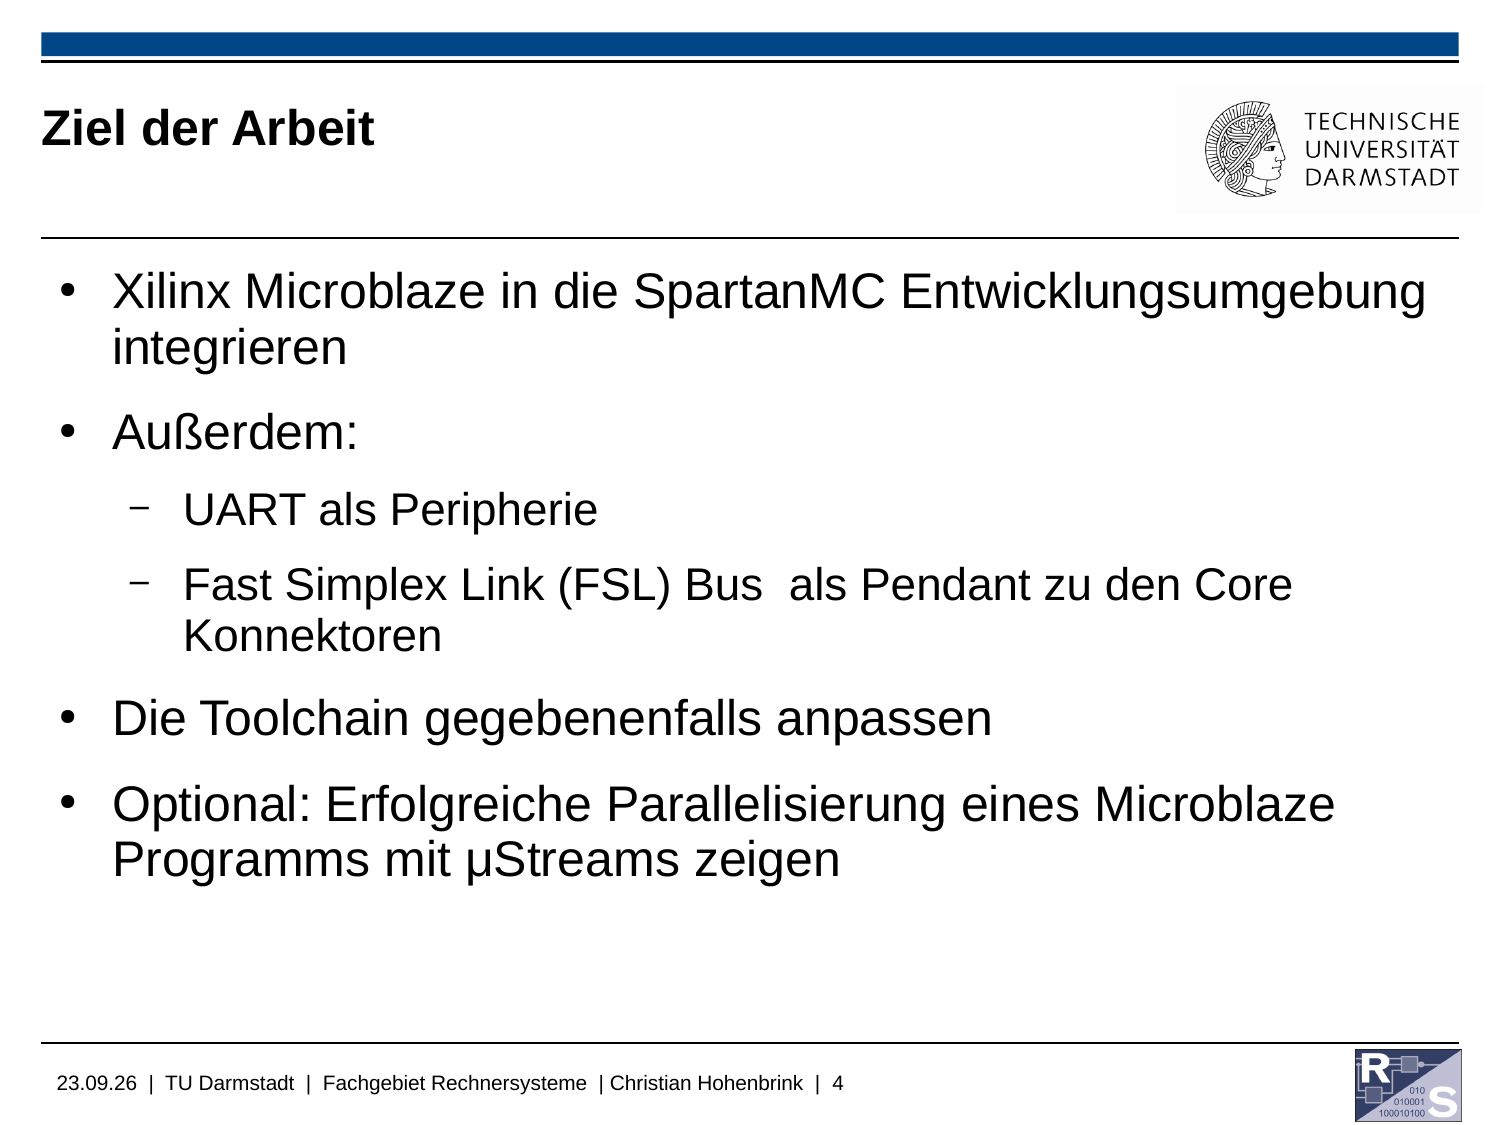

# Ziel der Arbeit
Xilinx Microblaze in die SpartanMC Entwicklungsumgebung integrieren
Außerdem:
UART als Peripherie
Fast Simplex Link (FSL) Bus als Pendant zu den Core Konnektoren
Die Toolchain gegebenenfalls anpassen
Optional: Erfolgreiche Parallelisierung eines Microblaze Programms mit μStreams zeigen